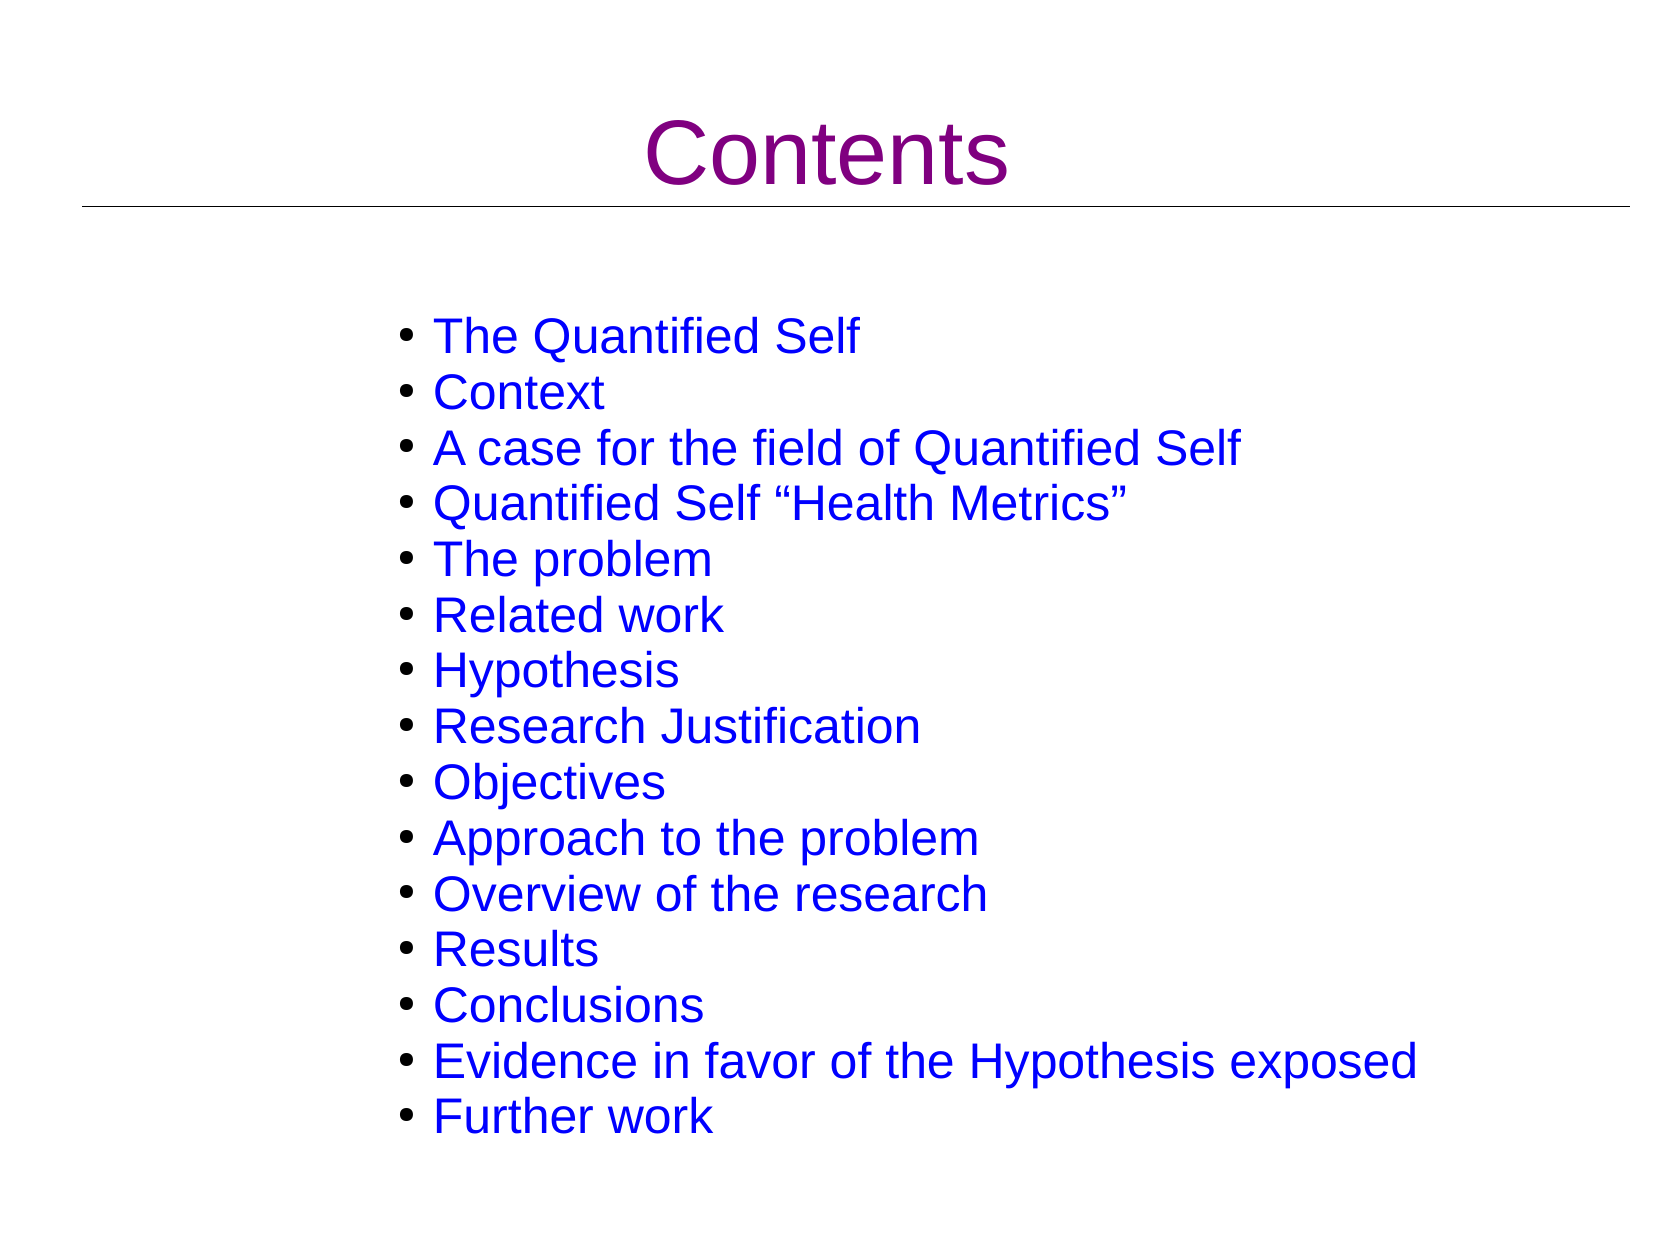

# Contents
The Quantified Self
Context
A case for the field of Quantified Self
Quantified Self “Health Metrics”
The problem
Related work
Hypothesis
Research Justification
Objectives
Approach to the problem
Overview of the research
Results
Conclusions
Evidence in favor of the Hypothesis exposed
Further work